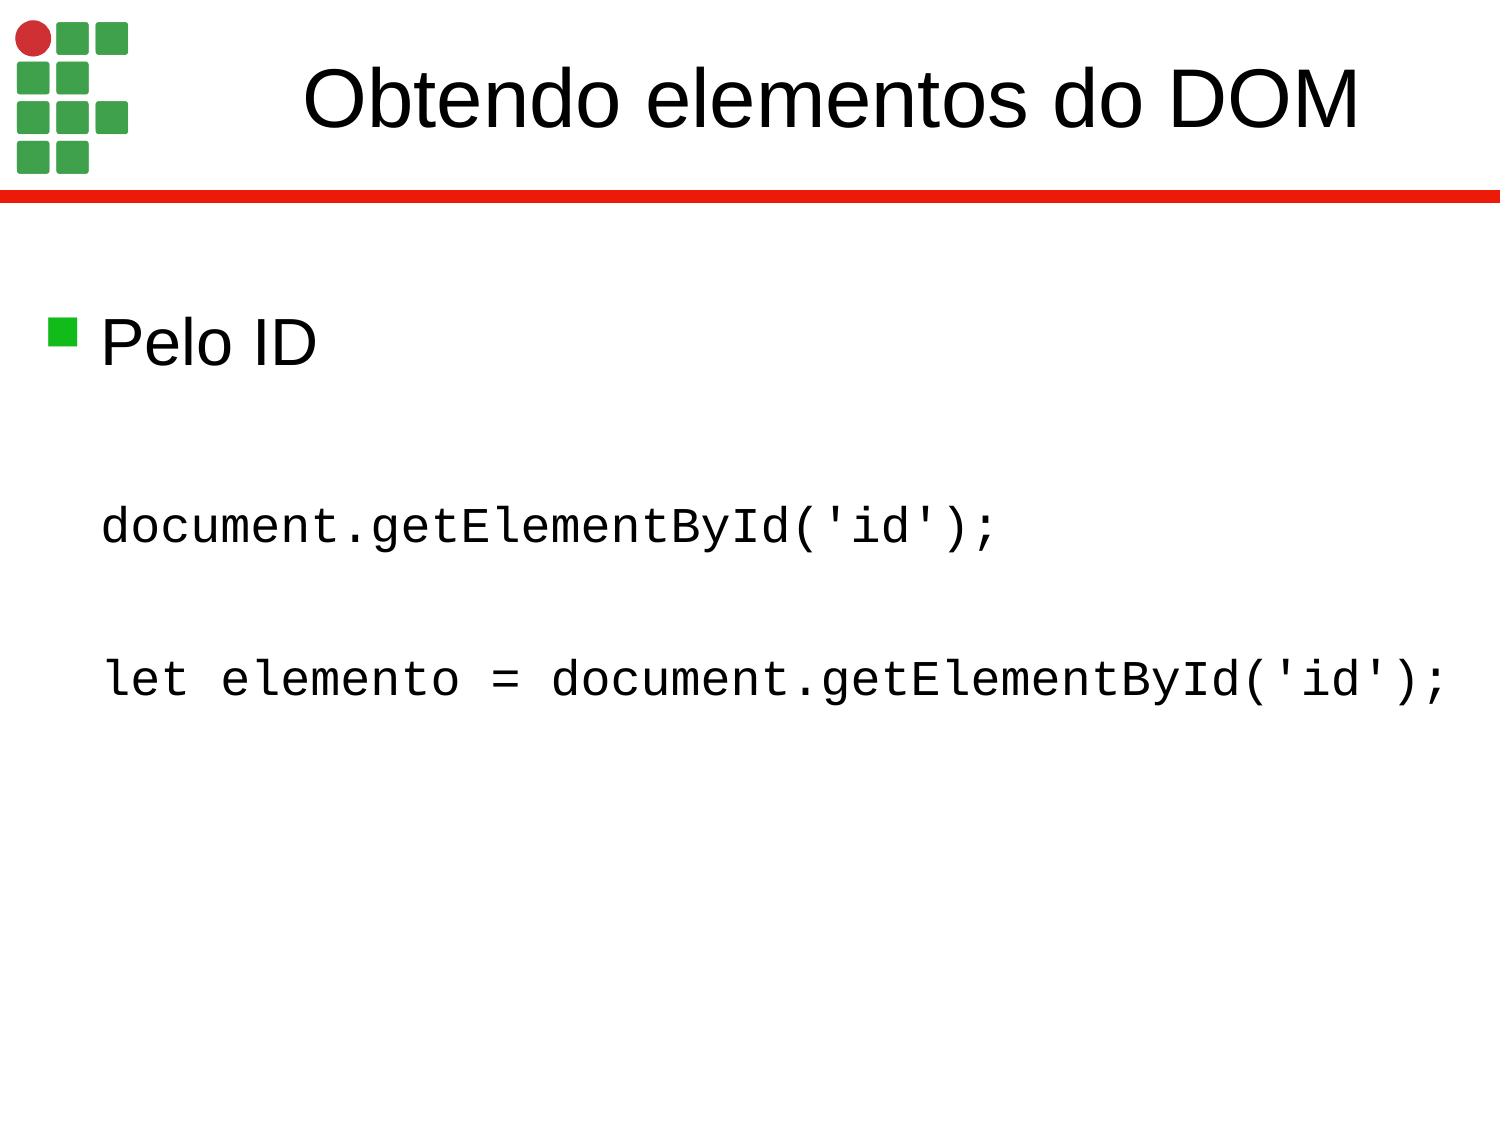

# Obtendo elementos do DOM
Pelo ID
document.getElementById('id');
let elemento = document.getElementById('id');